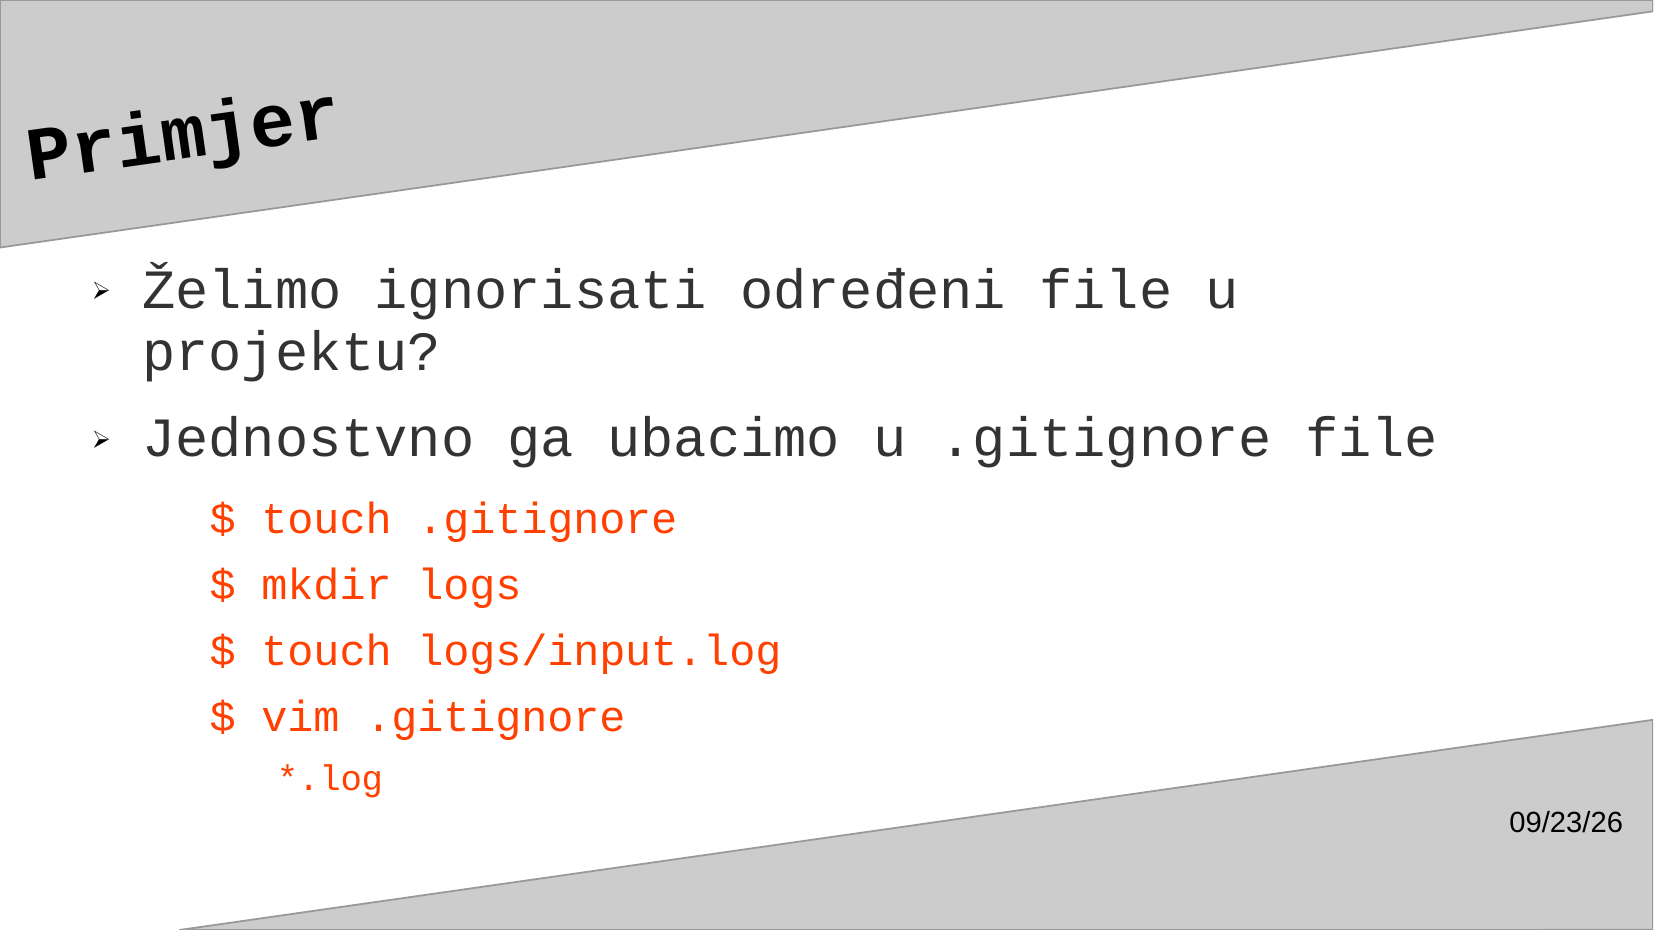

# Primjer
Želimo ignorisati određeni file u projektu?
Jednostvno ga ubacimo u .gitignore file
$ touch .gitignore
$ mkdir logs
$ touch logs/input.log
$ vim .gitignore
*.log
73